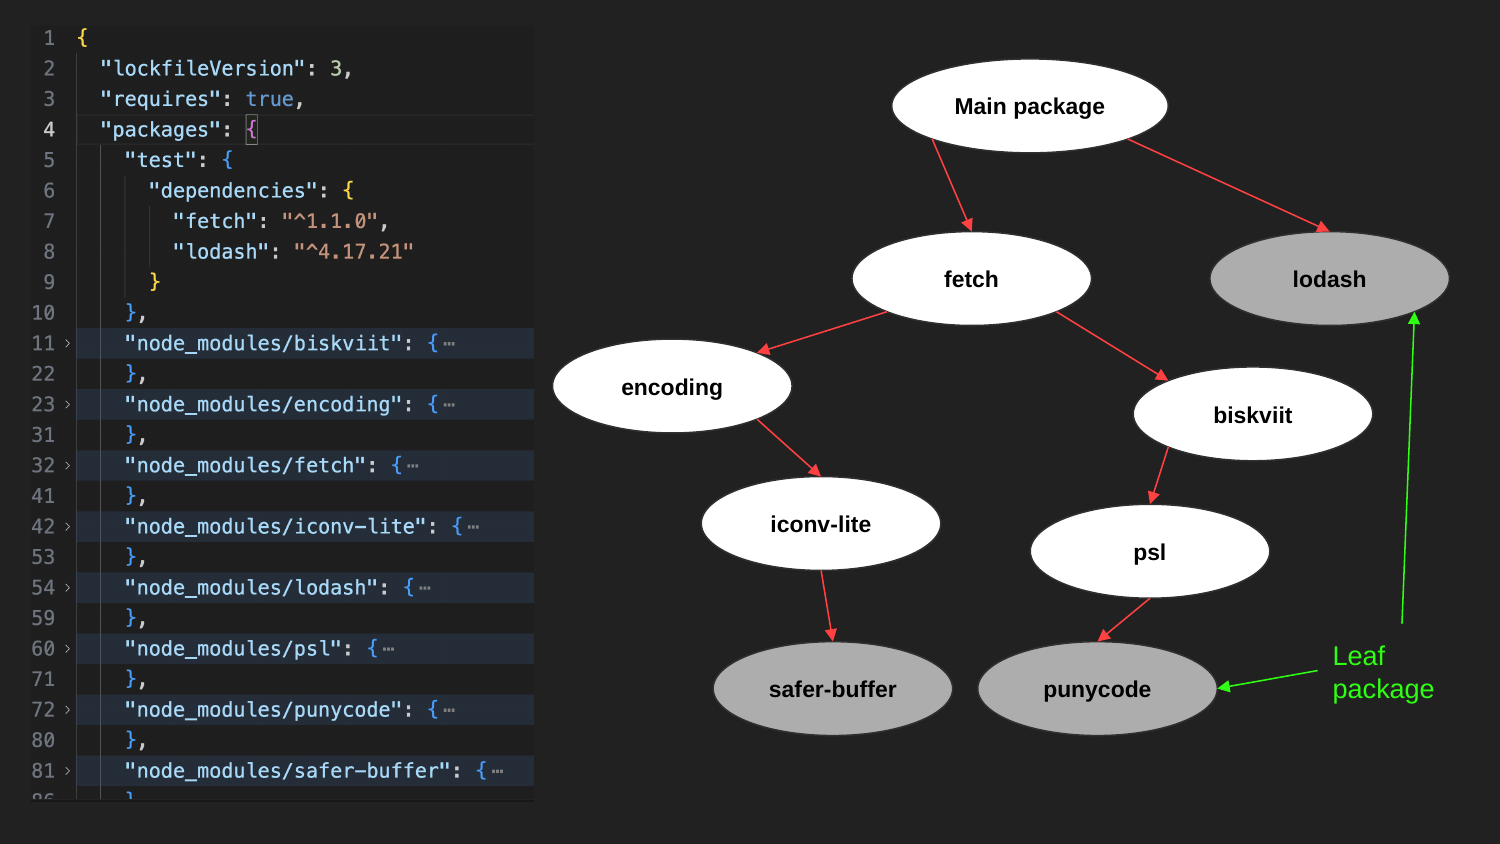

Main package
fetch
lodash
encoding
biskviit
iconv-lite
psl
Leaf package
safer-buffer
punycode